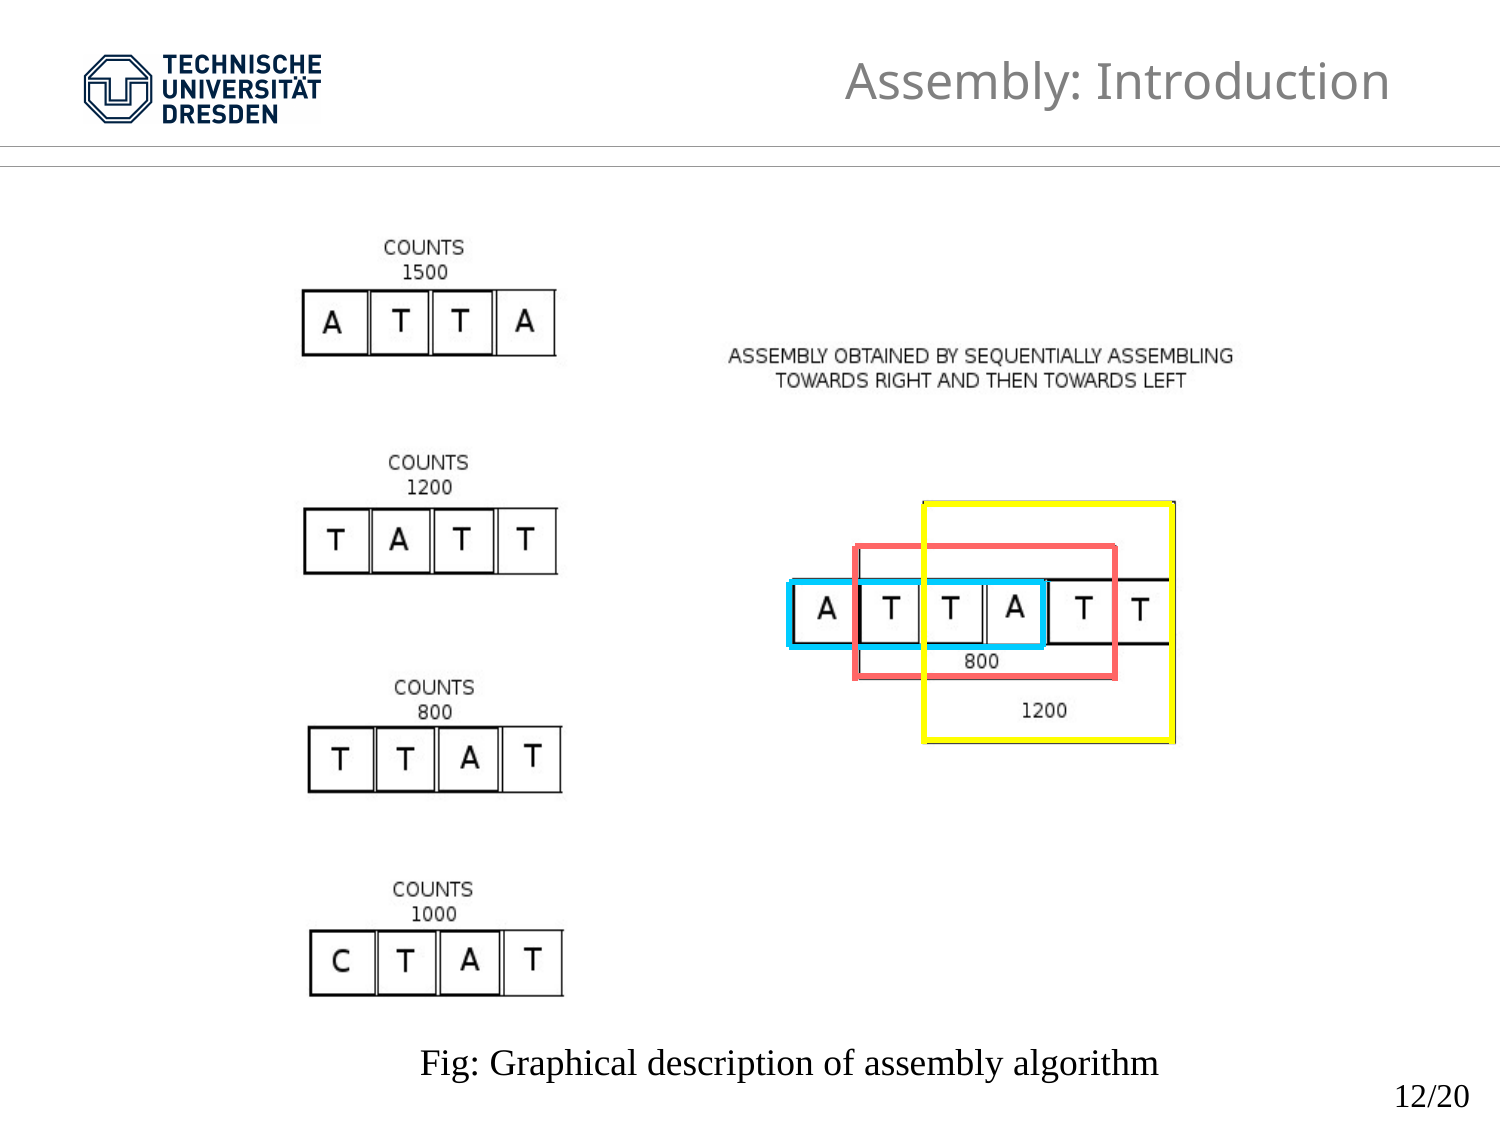

# Assembly: Introduction
Fig: Graphical description of assembly algorithm
12